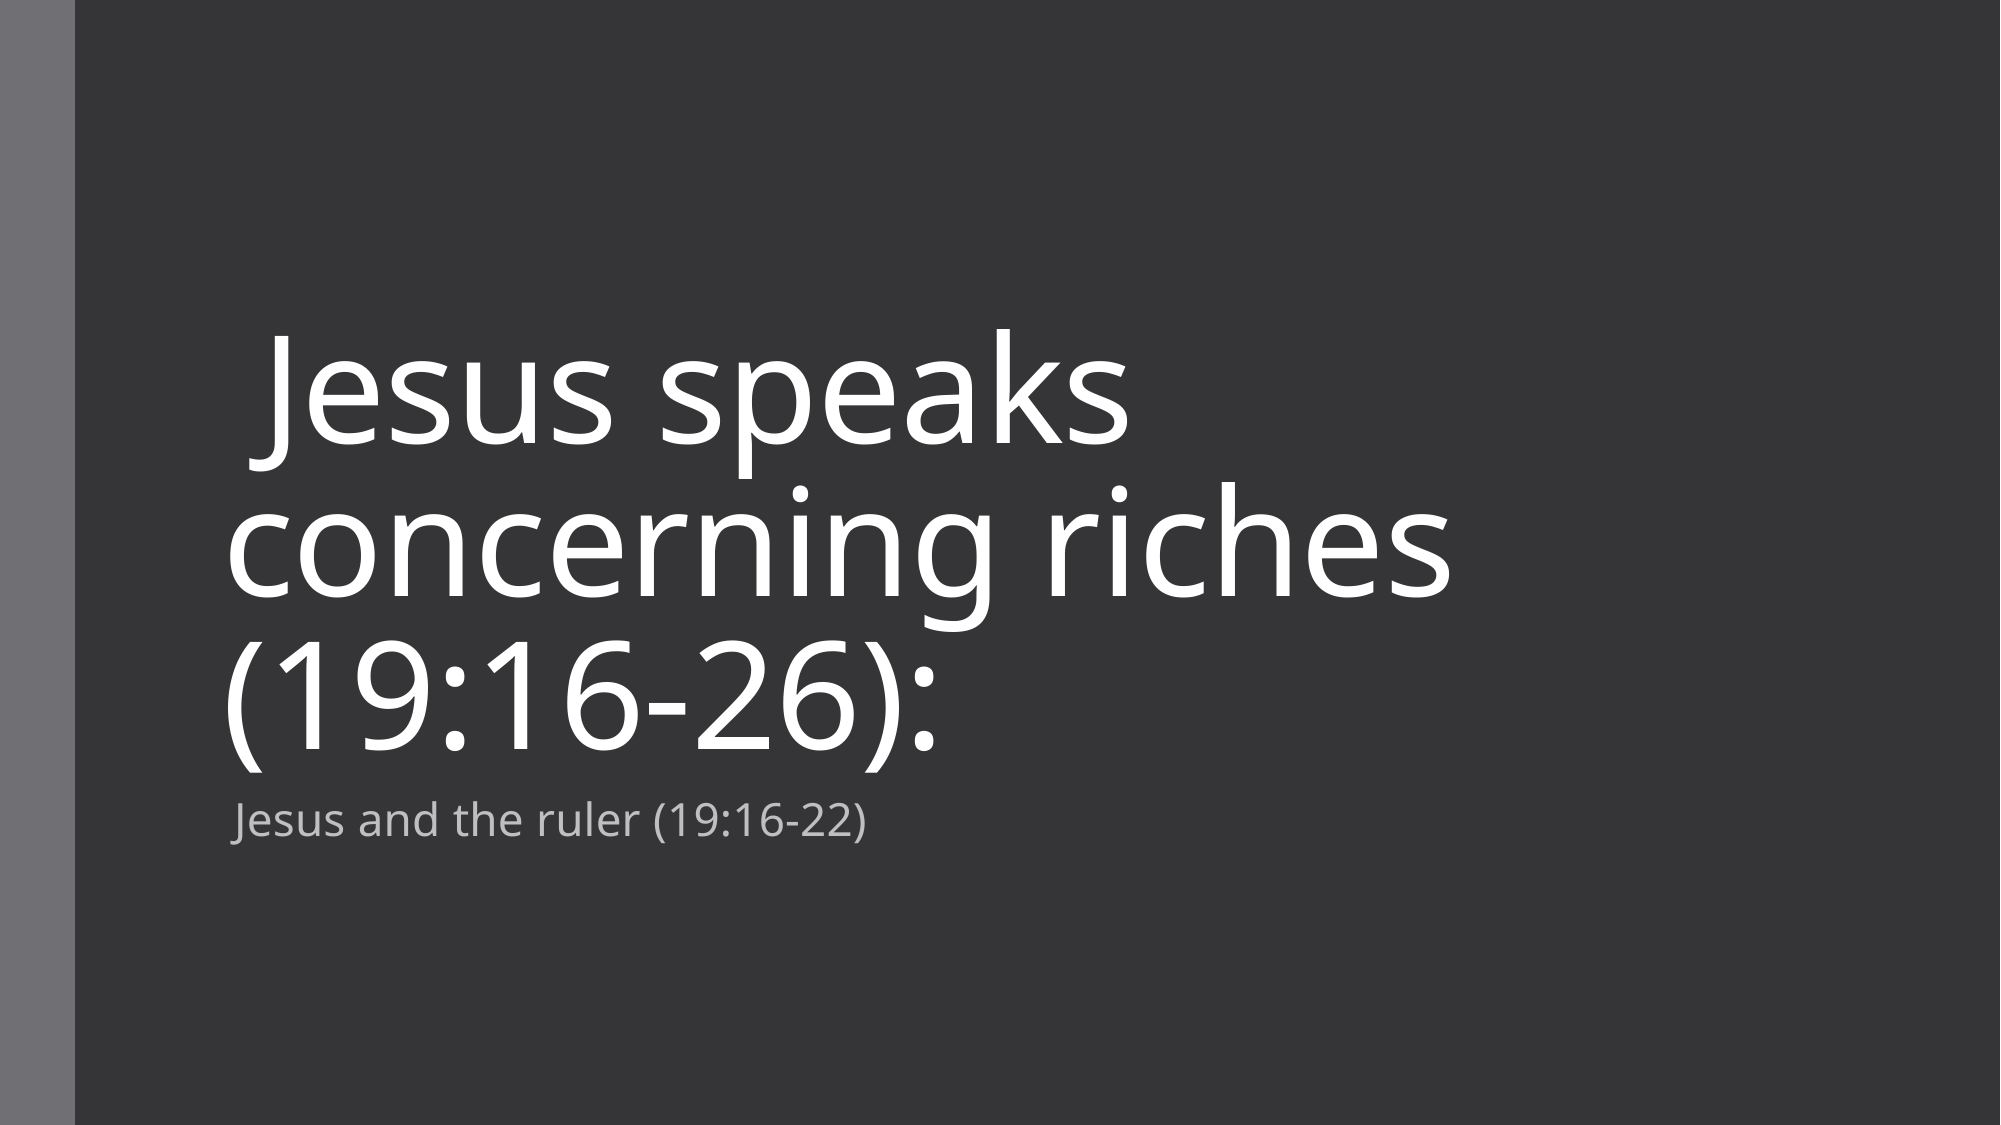

# Jesus speaks concerning riches (19:16-26):
 Jesus and the ruler (19:16-22)